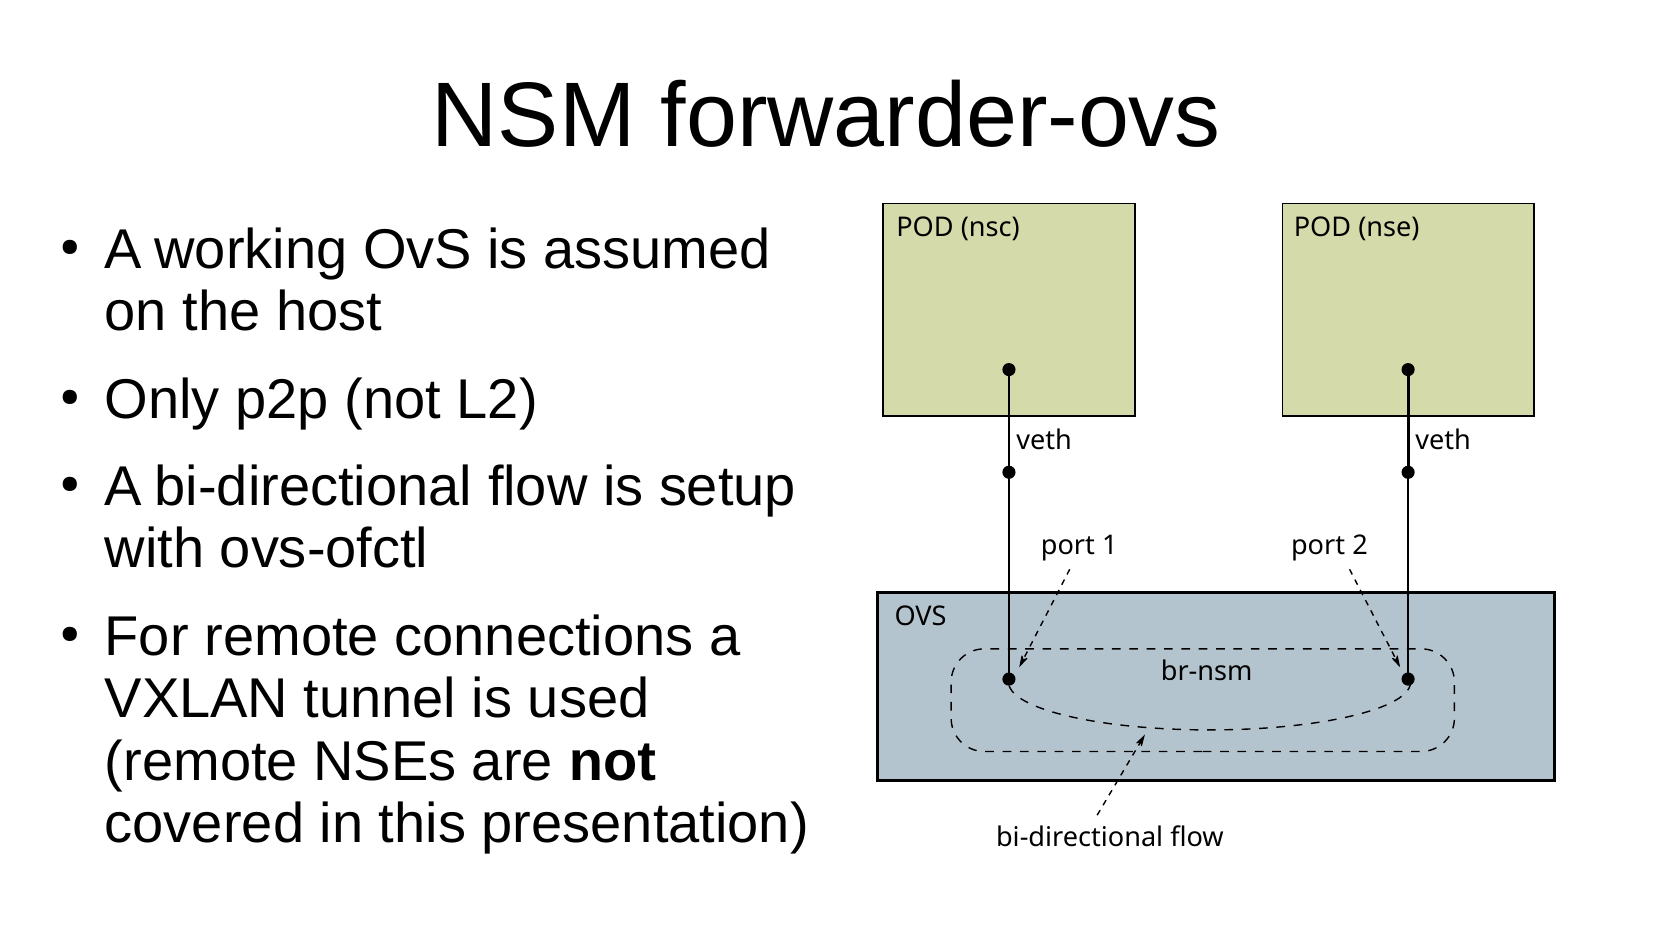

# NSM forwarder-ovs
A working OvS is assumed on the host
Only p2p (not L2)
A bi-directional flow is setup with ovs-ofctl
For remote connections a VXLAN tunnel is used (remote NSEs are not covered in this presentation)